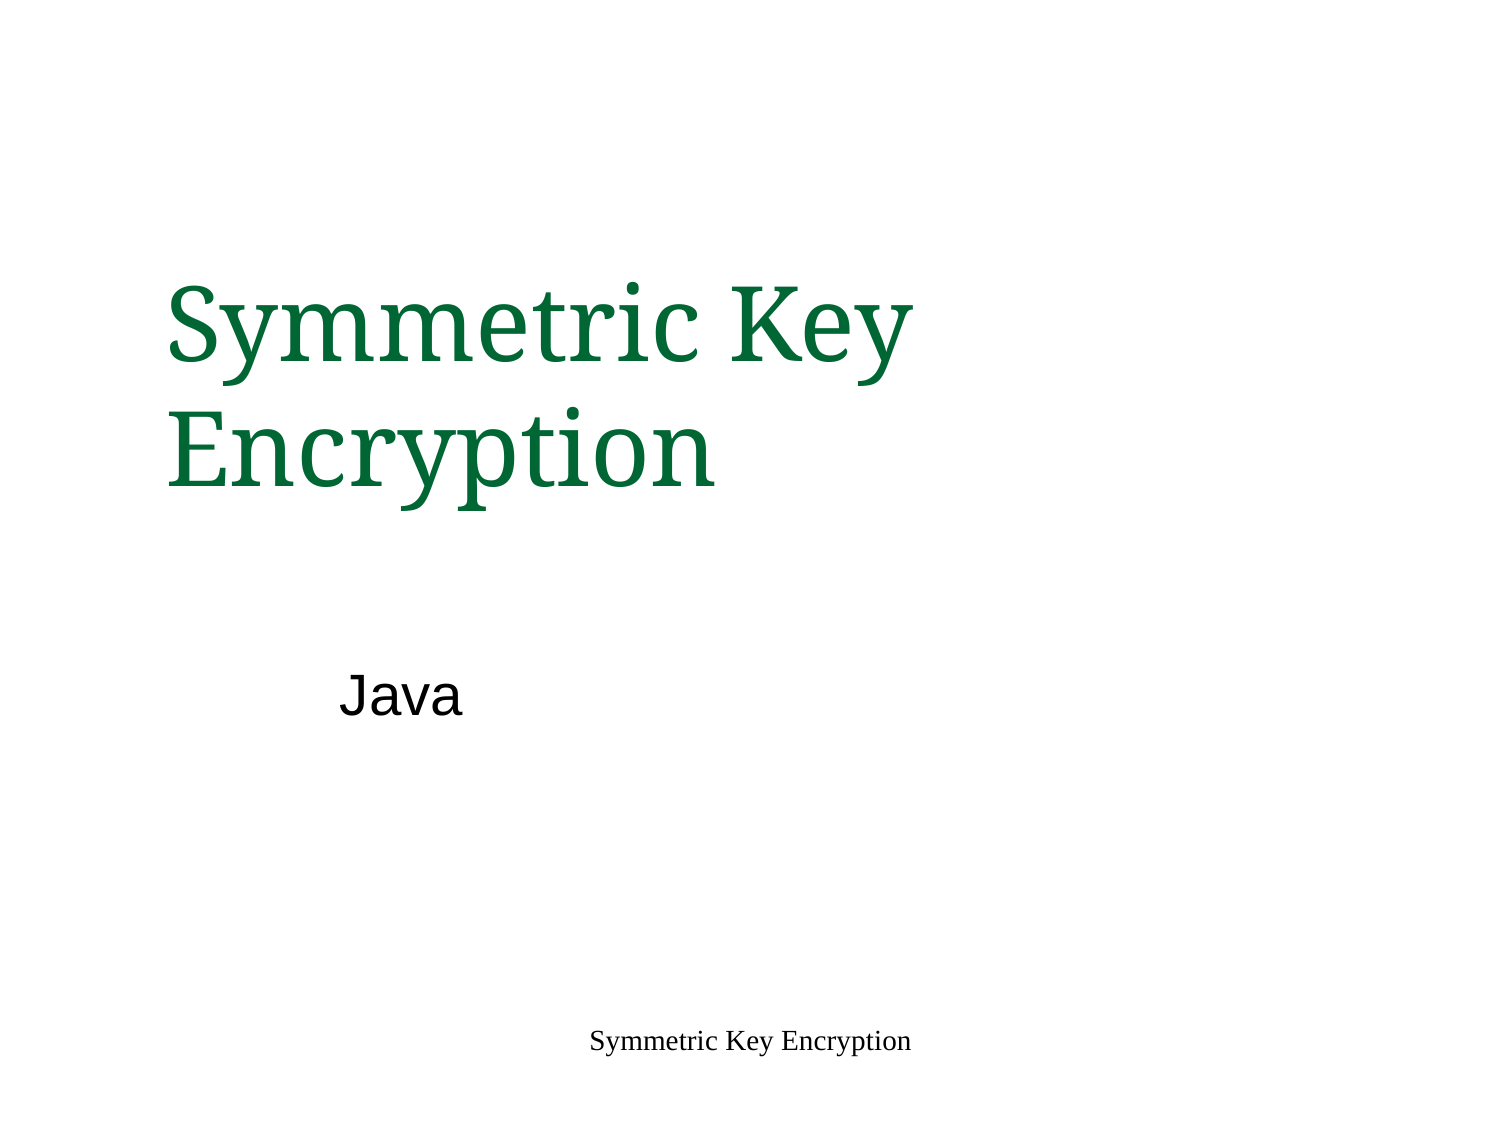

# Symmetric Key Encryption
Java
Symmetric Key Encryption